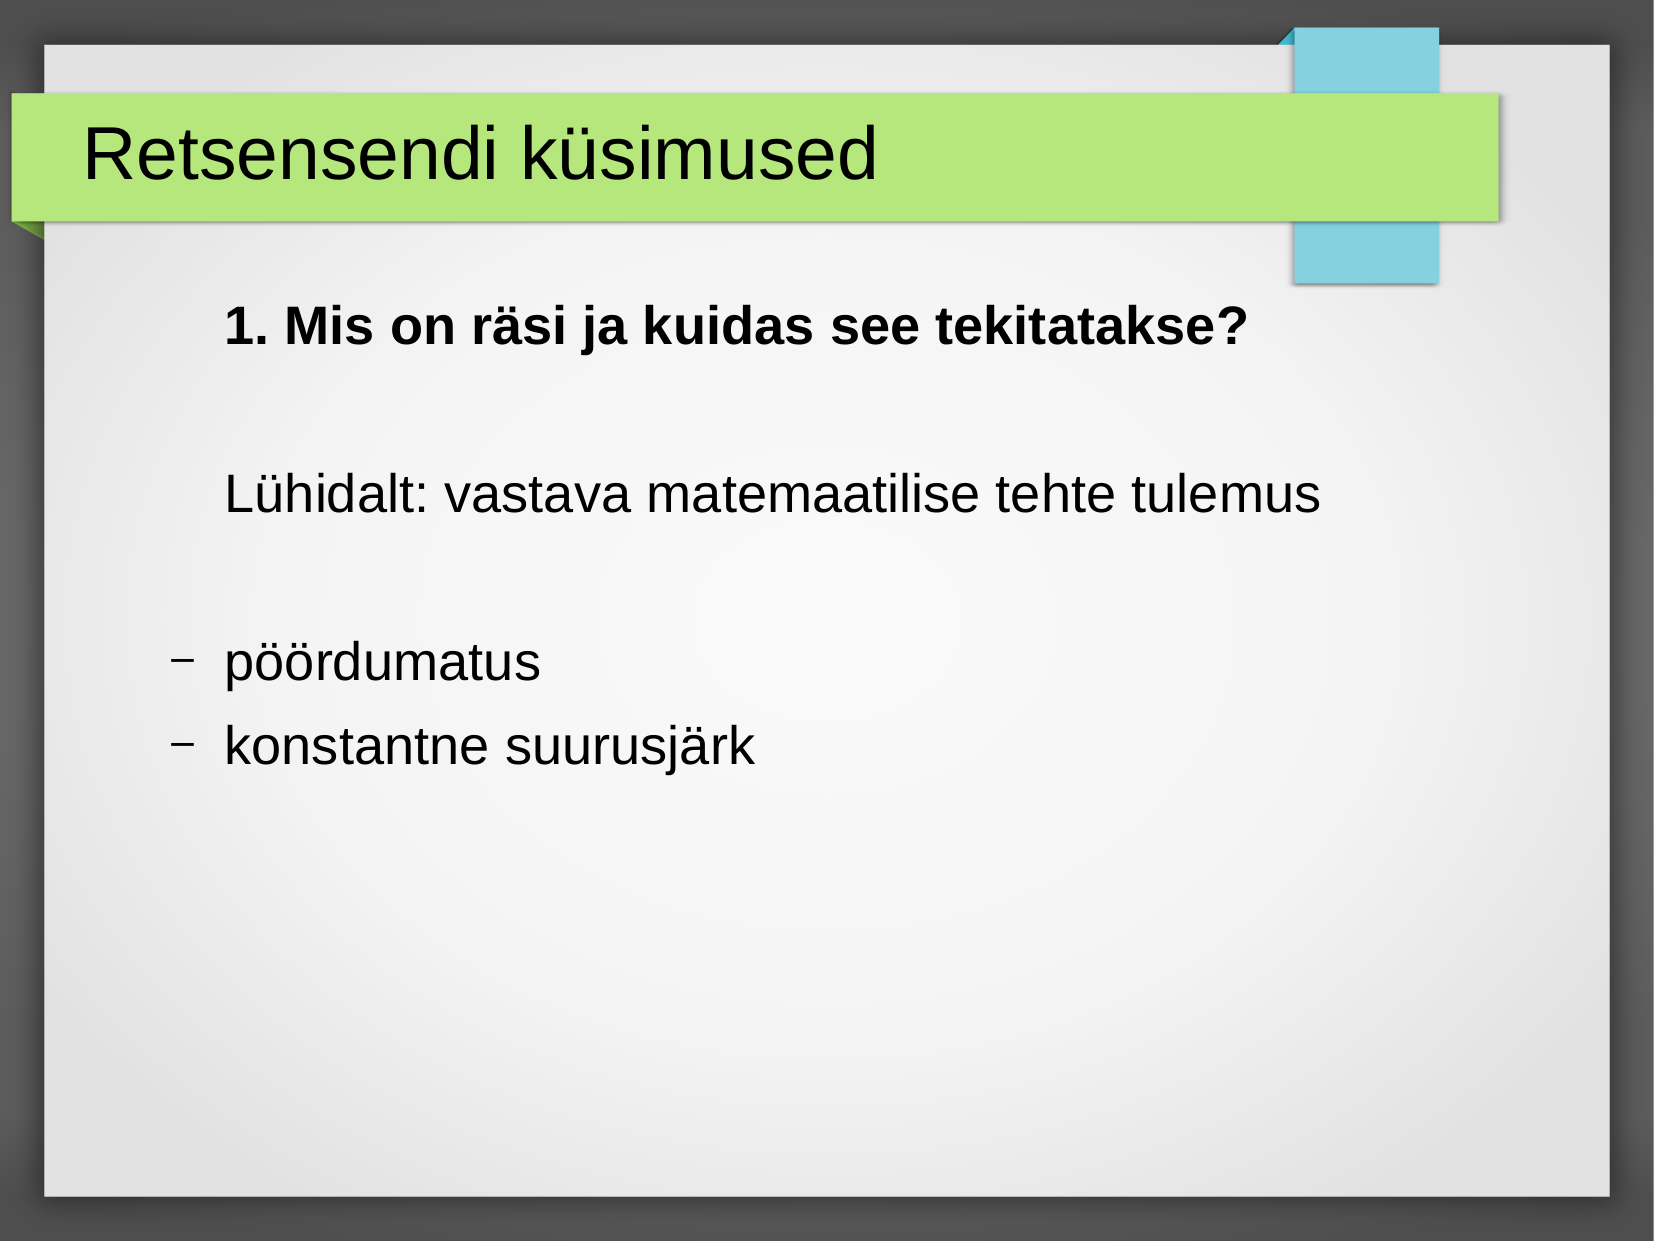

# Retsensendi küsimused
1. Mis on räsi ja kuidas see tekitatakse?
Lühidalt: vastava matemaatilise tehte tulemus
pöördumatus
konstantne suurusjärk